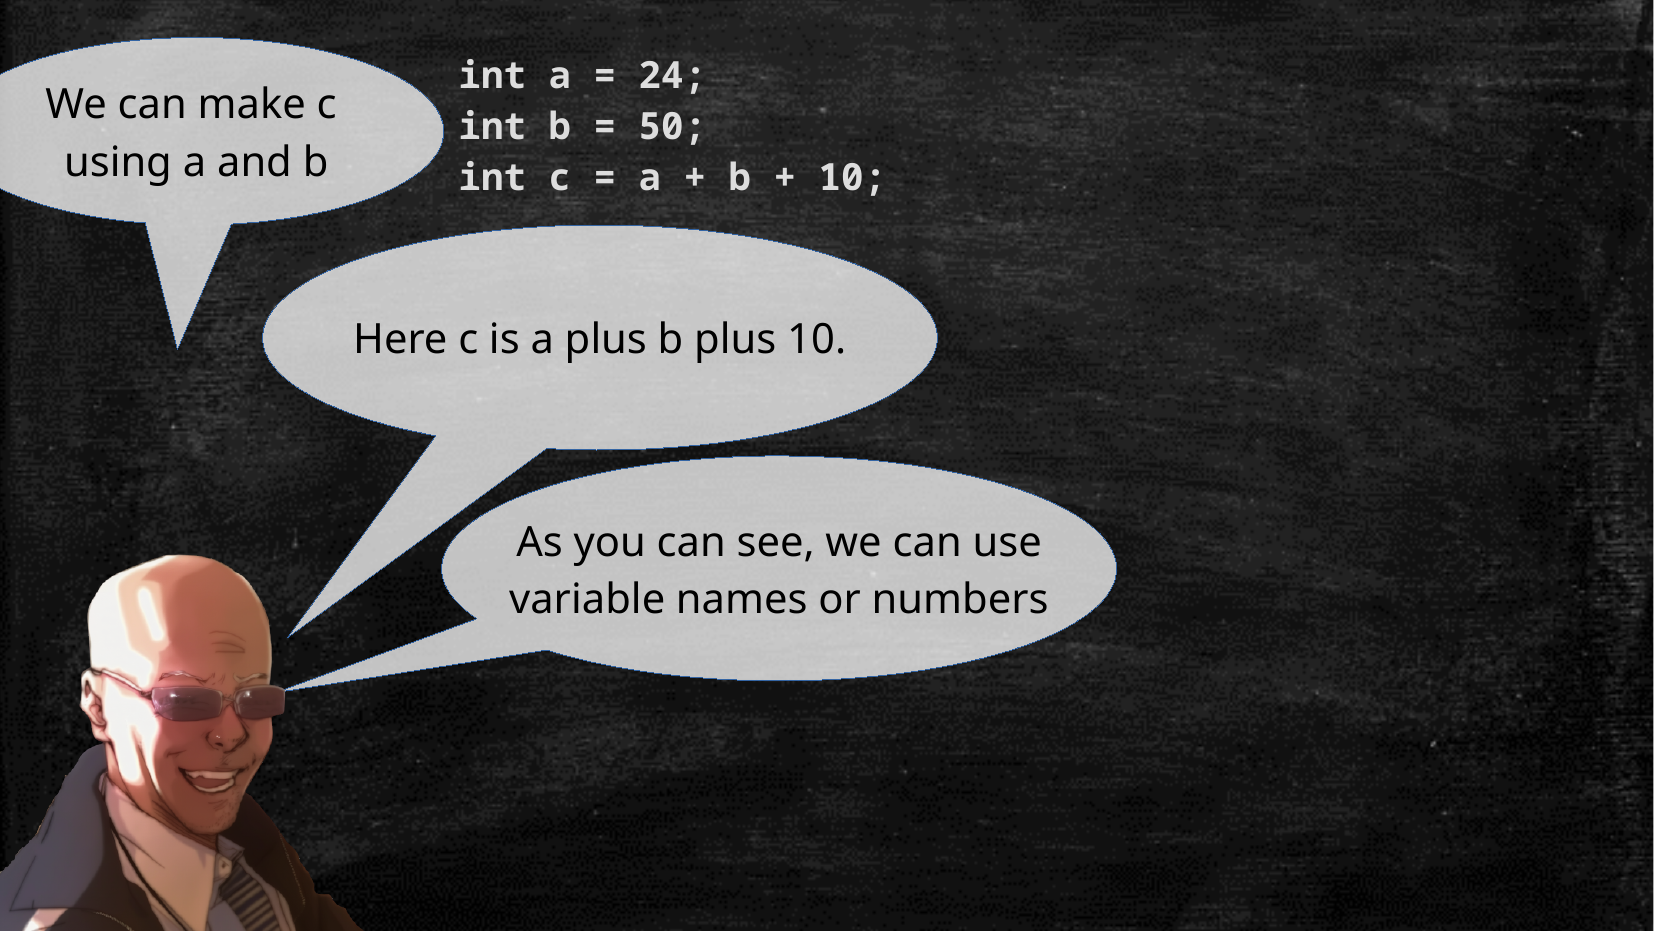

We can make c
using a and b
int a = 24;
int b = 50;
int c = a + b + 10;
Here c is a plus b plus 10.
As you can see, we can use
variable names or numbers